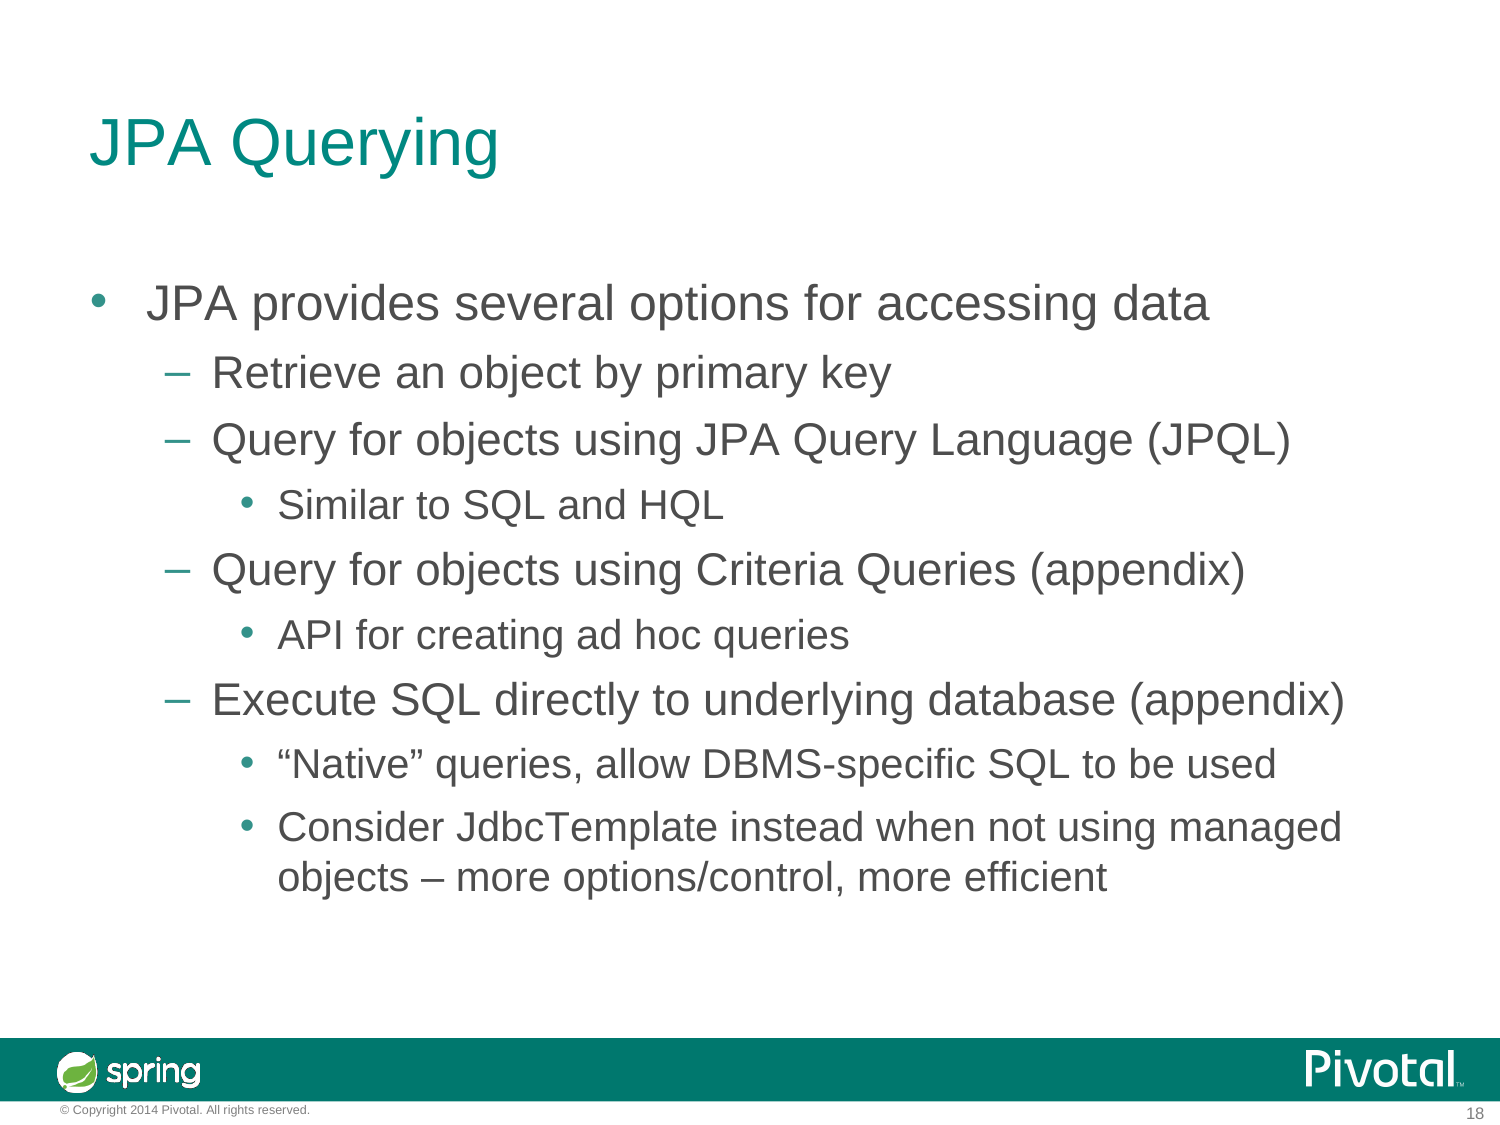

# JPA Querying
JPA provides several options for accessing data
Retrieve an object by primary key
Query for objects using JPA Query Language (JPQL)
Similar to SQL and HQL
Query for objects using Criteria Queries (appendix)
API for creating ad hoc queries
Execute SQL directly to underlying database (appendix)
“Native” queries, allow DBMS-specific SQL to be used
Consider JdbcTemplate instead when not using managed objects – more options/control, more efficient